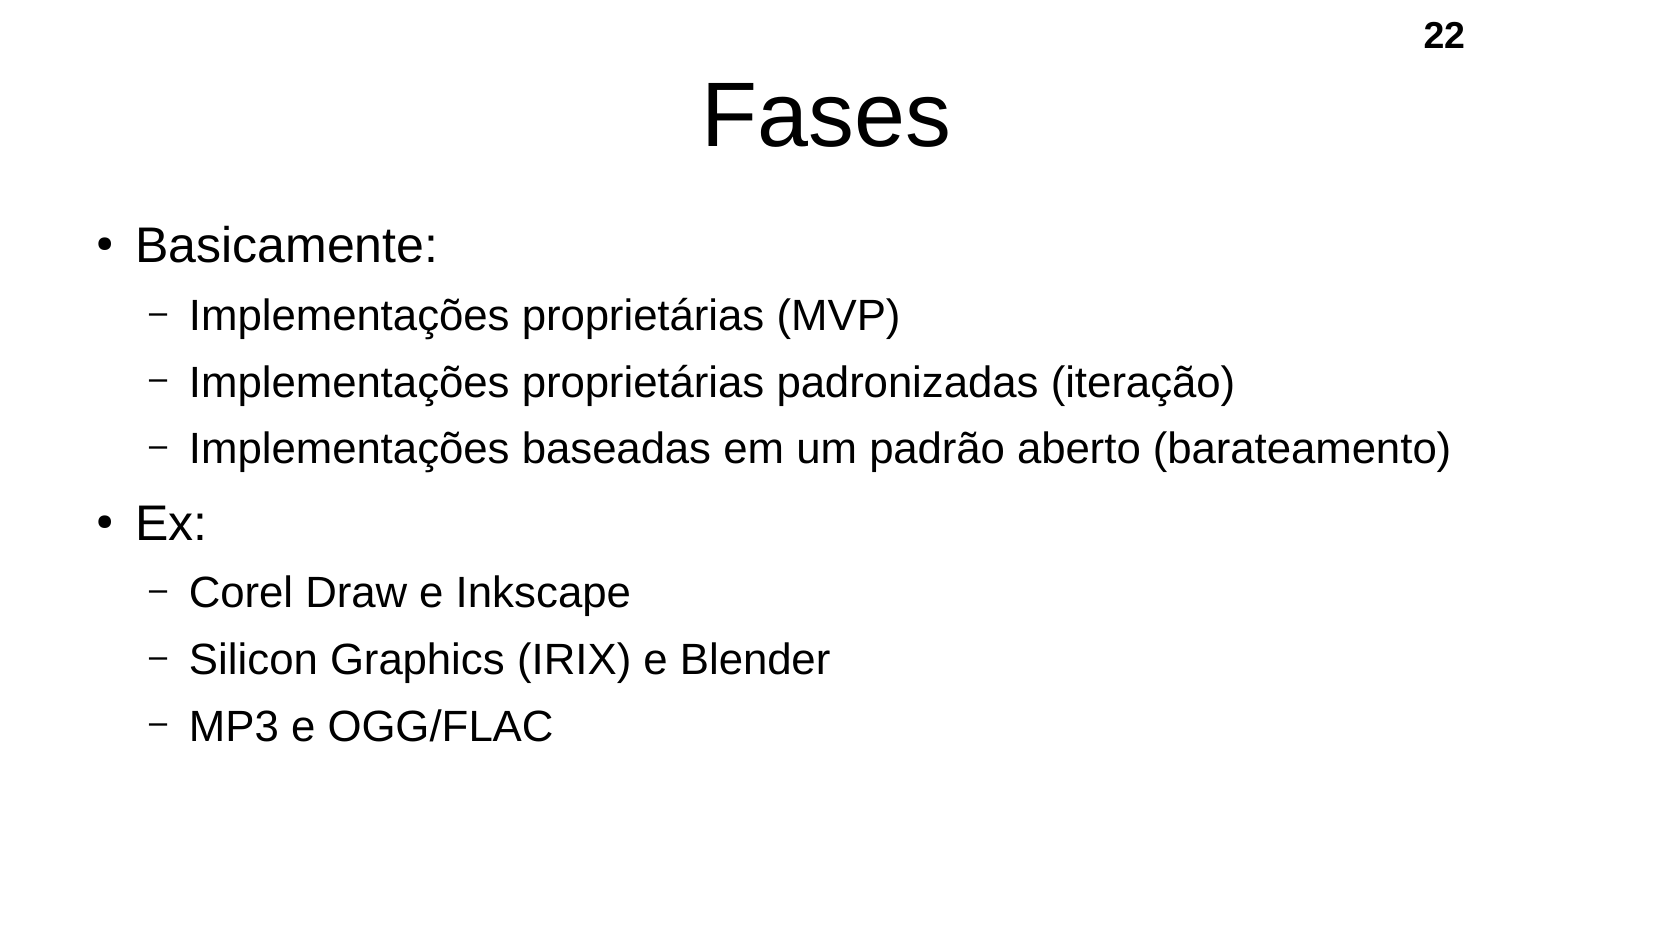

# Fases
Basicamente:
Implementações proprietárias (MVP)
Implementações proprietárias padronizadas (iteração)
Implementações baseadas em um padrão aberto (barateamento)
Ex:
Corel Draw e Inkscape
Silicon Graphics (IRIX) e Blender
MP3 e OGG/FLAC